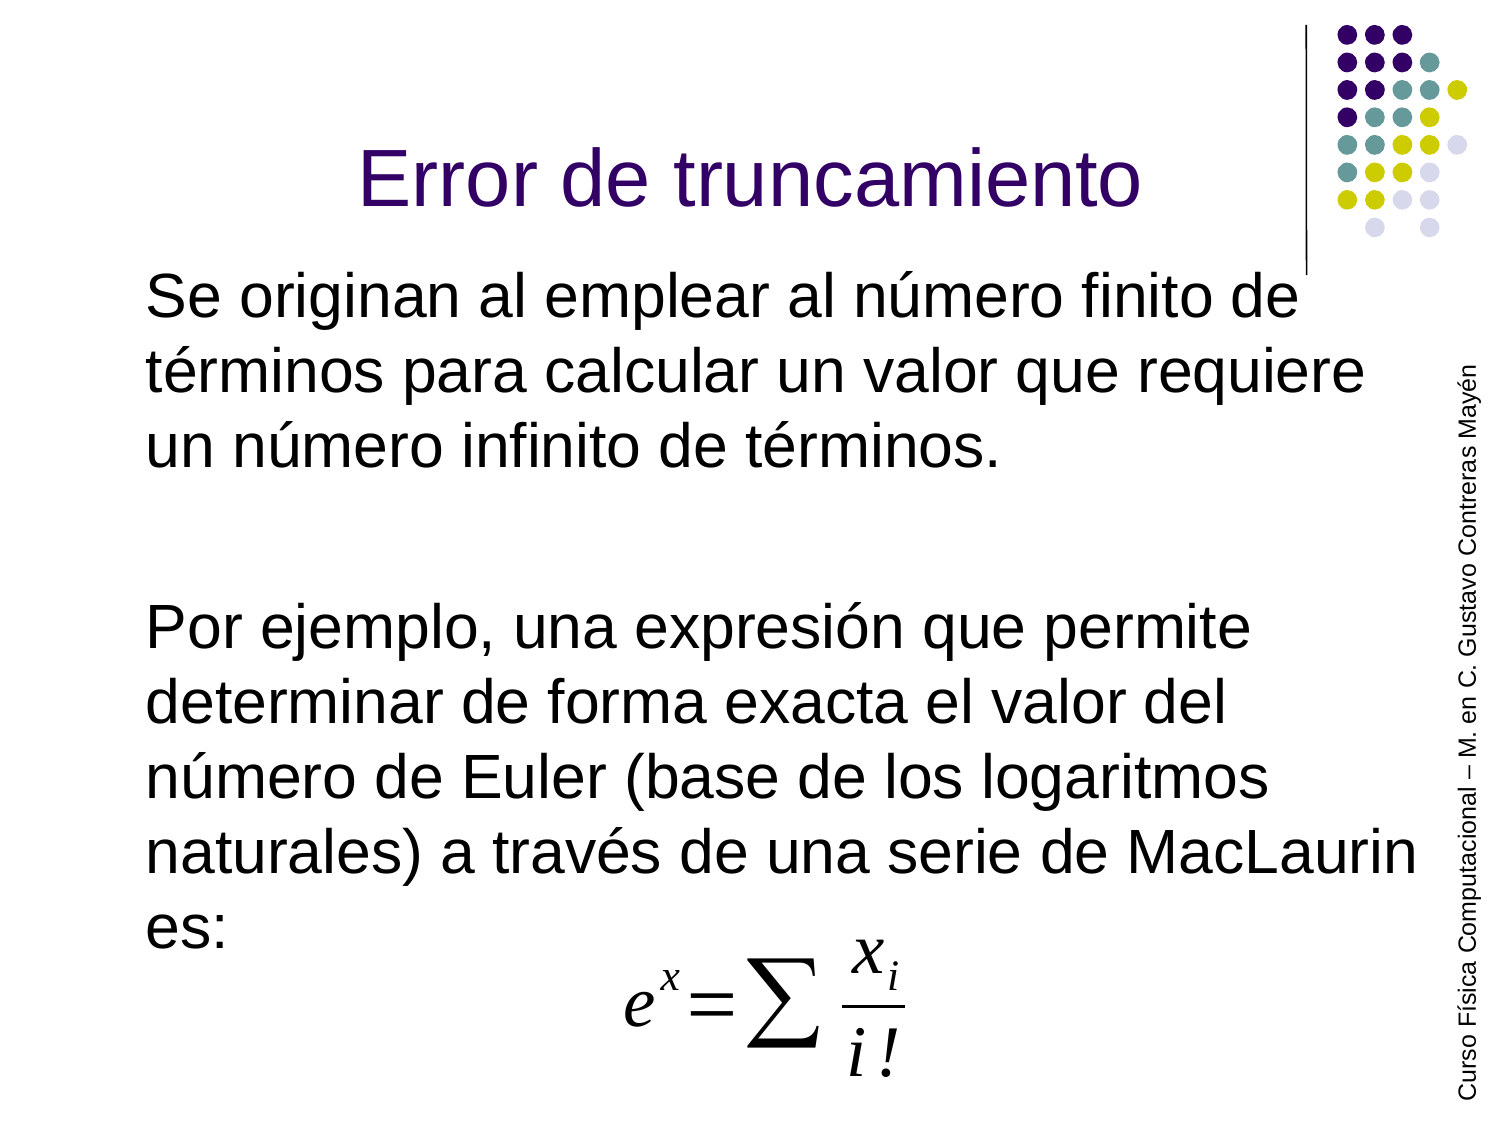

Error de truncamiento
Se originan al emplear al número finito de términos para calcular un valor que requiere un número infinito de términos.
Por ejemplo, una expresión que permite determinar de forma exacta el valor del número de Euler (base de los logaritmos naturales) a través de una serie de MacLaurin es: